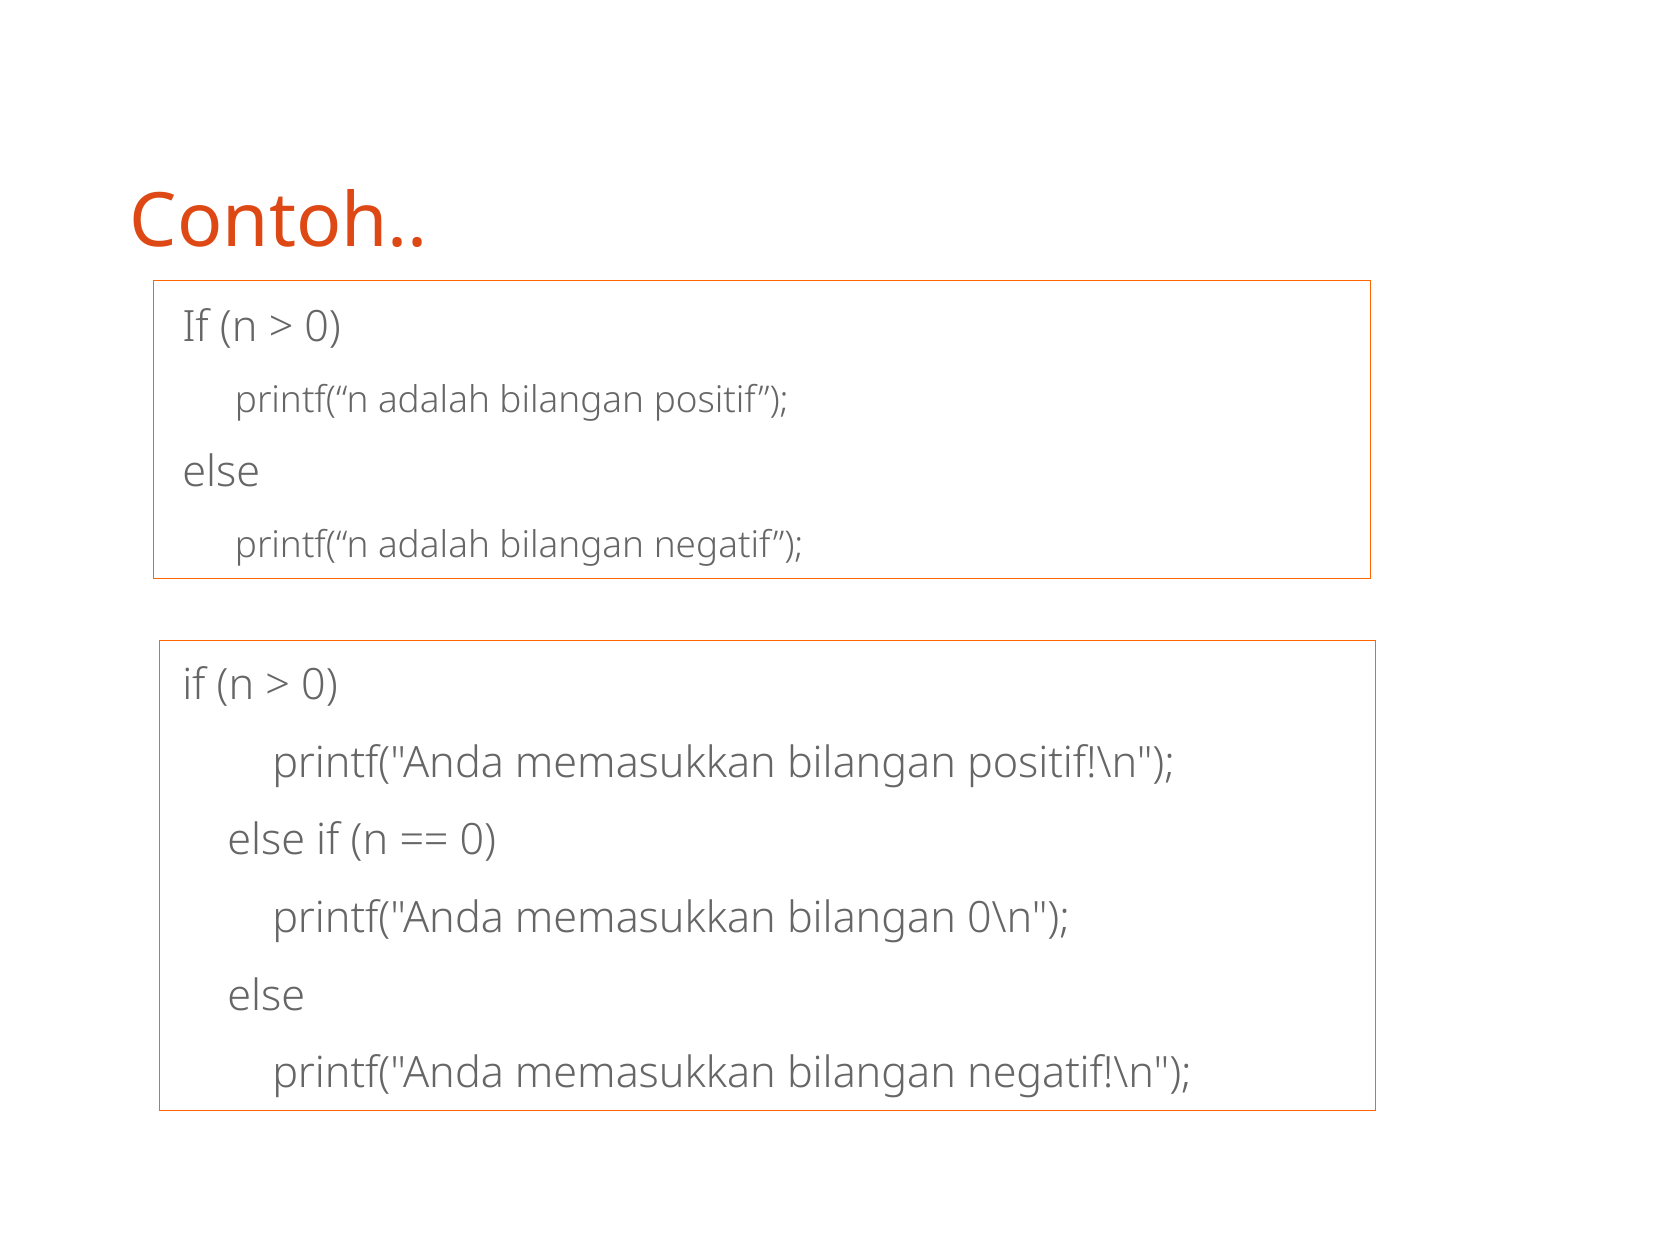

# Contoh..
If (n > 0)
printf(“n adalah bilangan positif”);
else
printf(“n adalah bilangan negatif”);
if (n > 0)
 printf("Anda memasukkan bilangan positif!\n");
 else if (n == 0)
 printf("Anda memasukkan bilangan 0\n");
 else
 printf("Anda memasukkan bilangan negatif!\n");